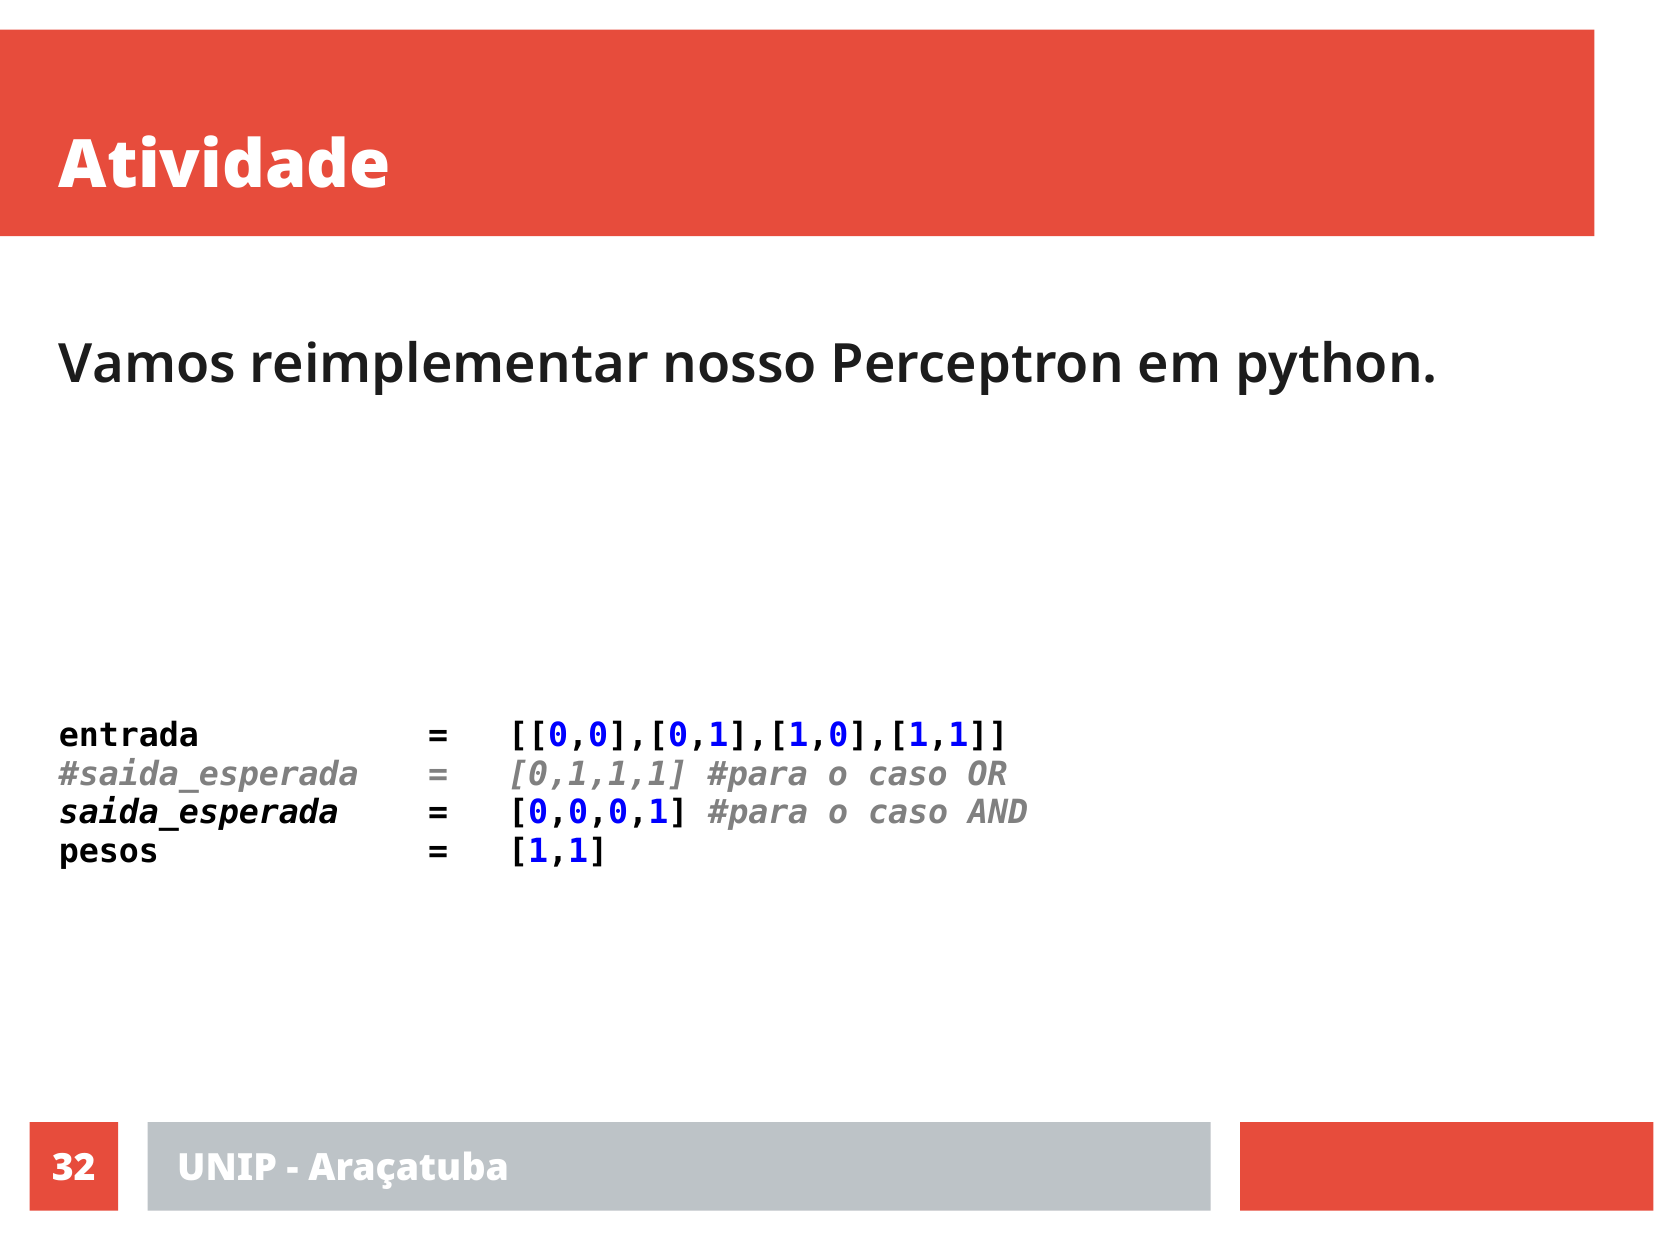

# Atividade
Vamos reimplementar nosso Perceptron em python.
entrada 		= [[0,0],[0,1],[1,0],[1,1]]
#saida_esperada 	= [0,1,1,1] #para o caso OR
saida_esperada 	= [0,0,0,1] #para o caso AND
pesos 		= [1,1]
32
UNIP - Araçatuba